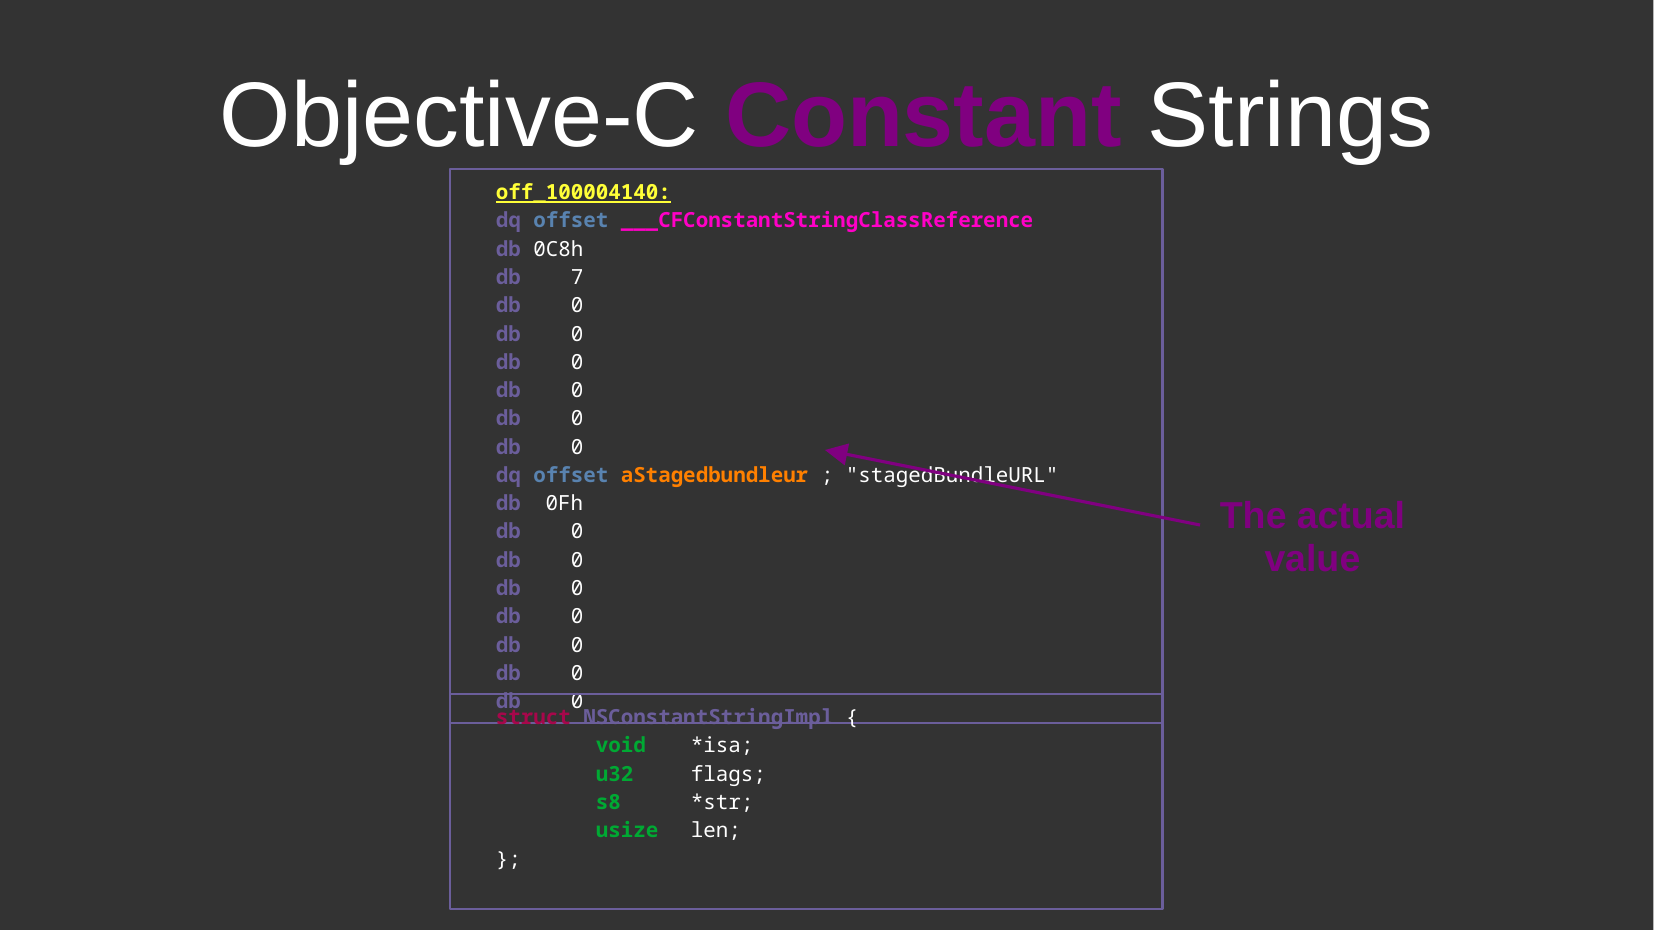

# Objective-C Constant Strings
off_100004140:
dq offset ___CFConstantStringClassReference
db 0C8h
db 7
db 0
db 0
db 0
db 0
db 0
db 0
dq offset aStagedbundleur ; "stagedBundleURL"
db 0Fh
db 0
db 0
db 0
db 0
db 0
db 0
db 0
The actual value
struct NSConstantStringImpl {
 void	*isa;
 u32	flags;
 s8 	*str;
 usize	len;
};